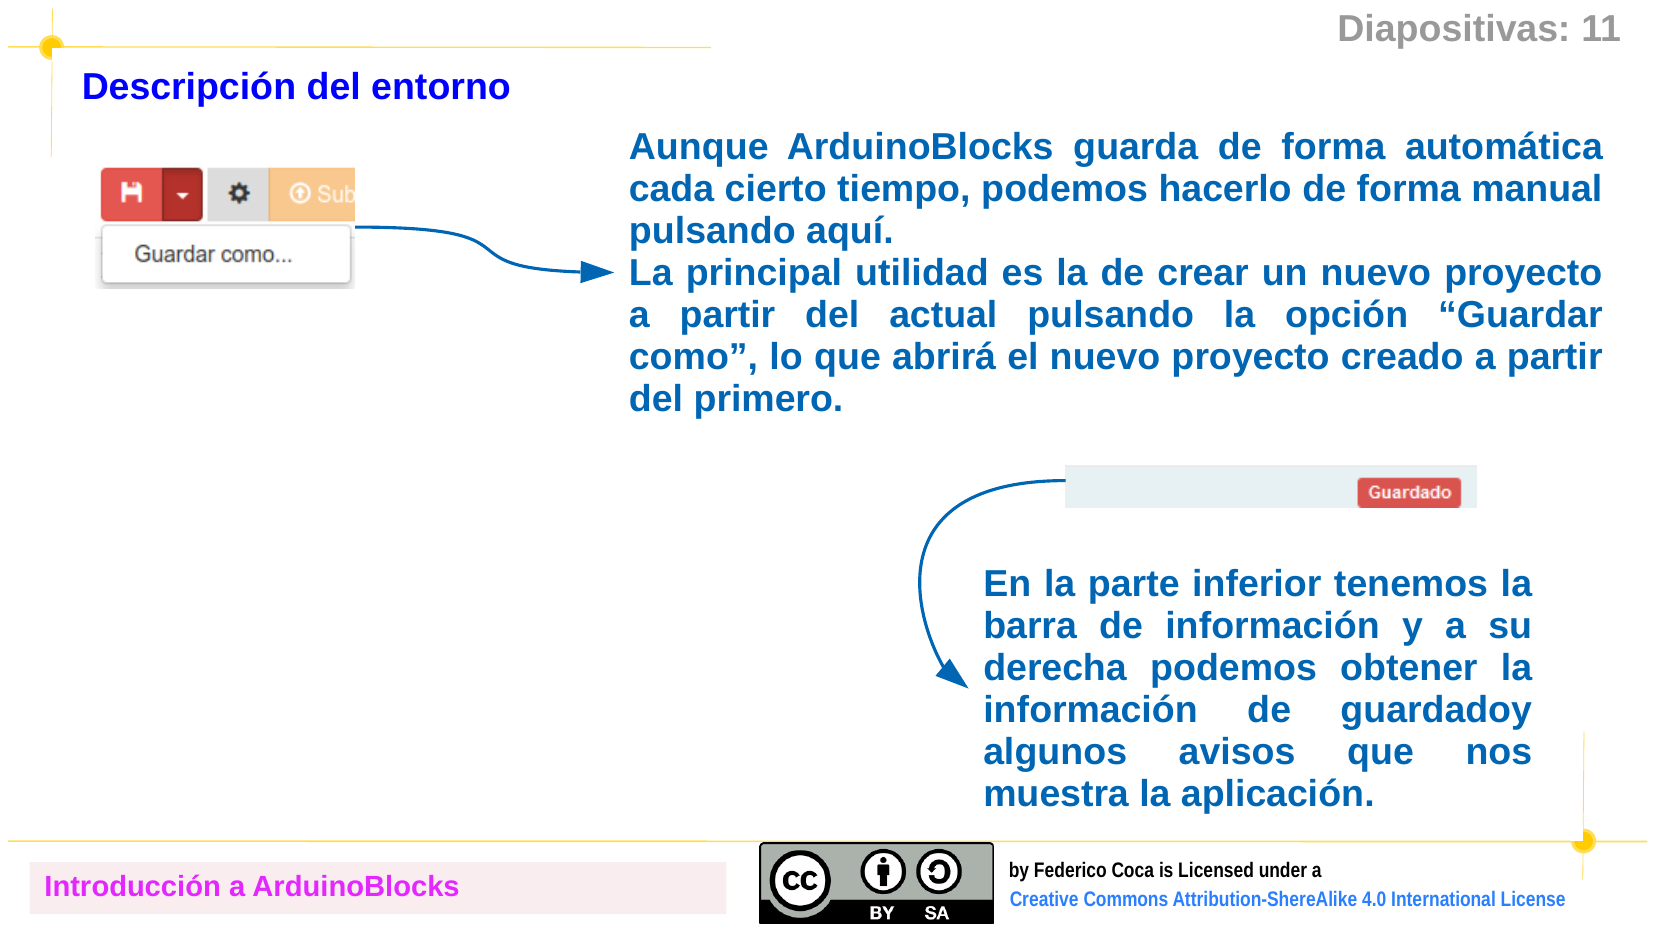

Diapositivas: 11
Descripción del entorno
Aunque ArduinoBlocks guarda de forma automática cada cierto tiempo, podemos hacerlo de forma manual pulsando aquí.
La principal utilidad es la de crear un nuevo proyecto a partir del actual pulsando la opción “Guardar como”, lo que abrirá el nuevo proyecto creado a partir del primero.
En la parte inferior tenemos la barra de información y a su derecha podemos obtener la información de guardadoy algunos avisos que nos muestra la aplicación.
Introducción a ArduinoBlocks